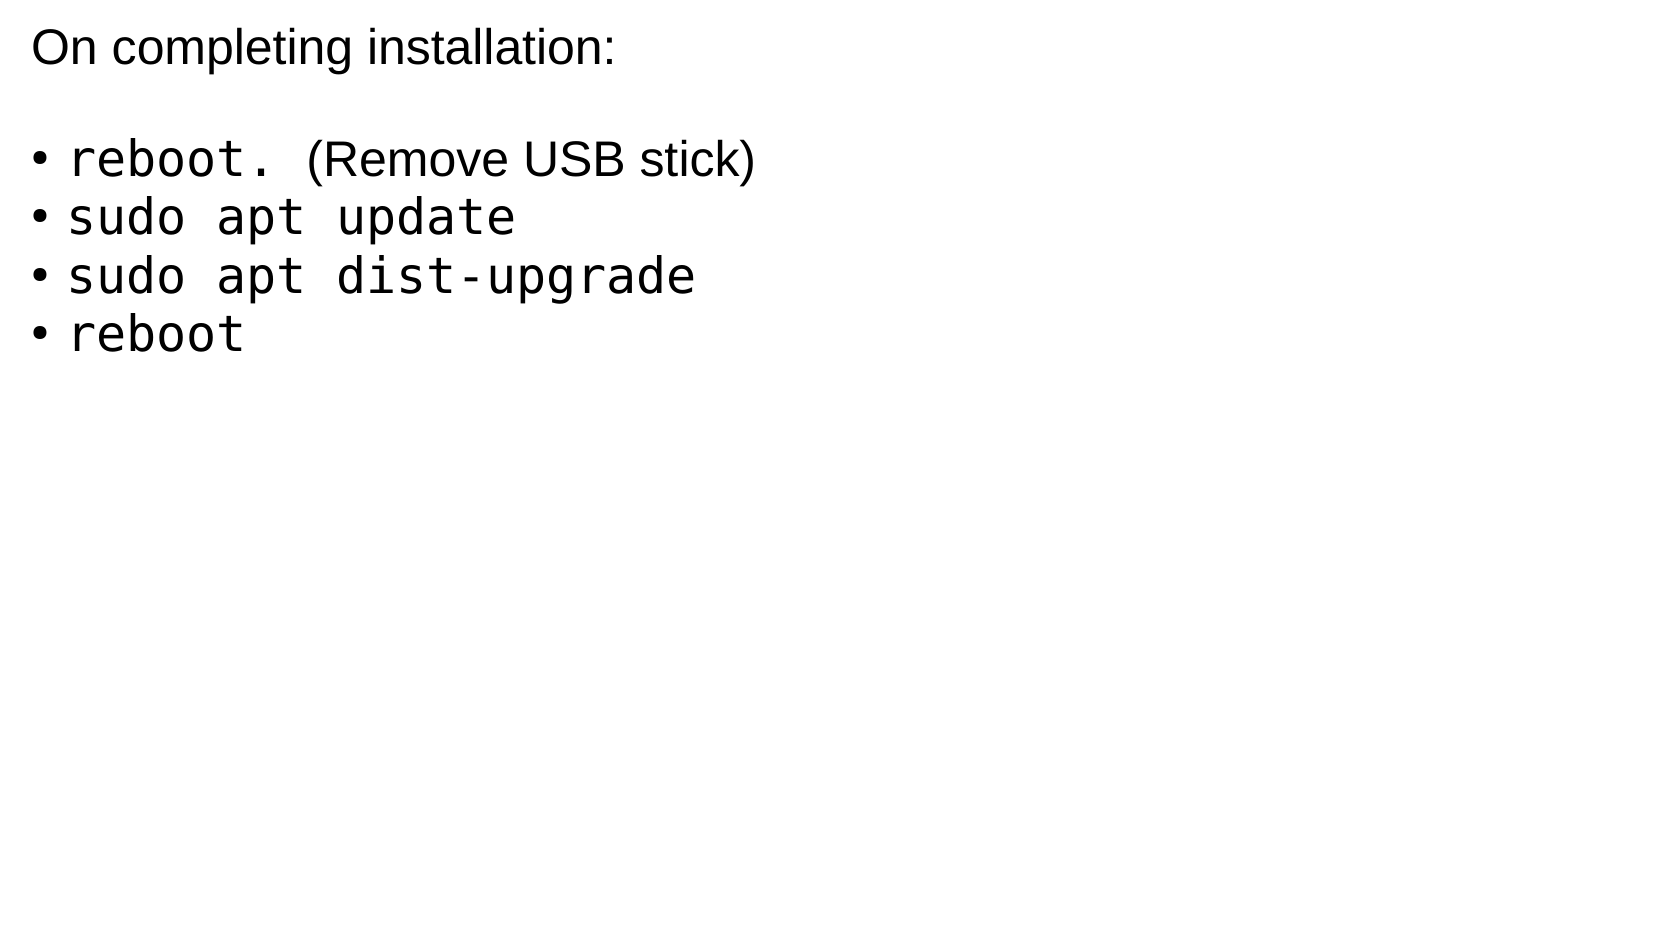

# On completing installation:
reboot. (Remove USB stick)
sudo apt update
sudo apt dist-upgrade
reboot